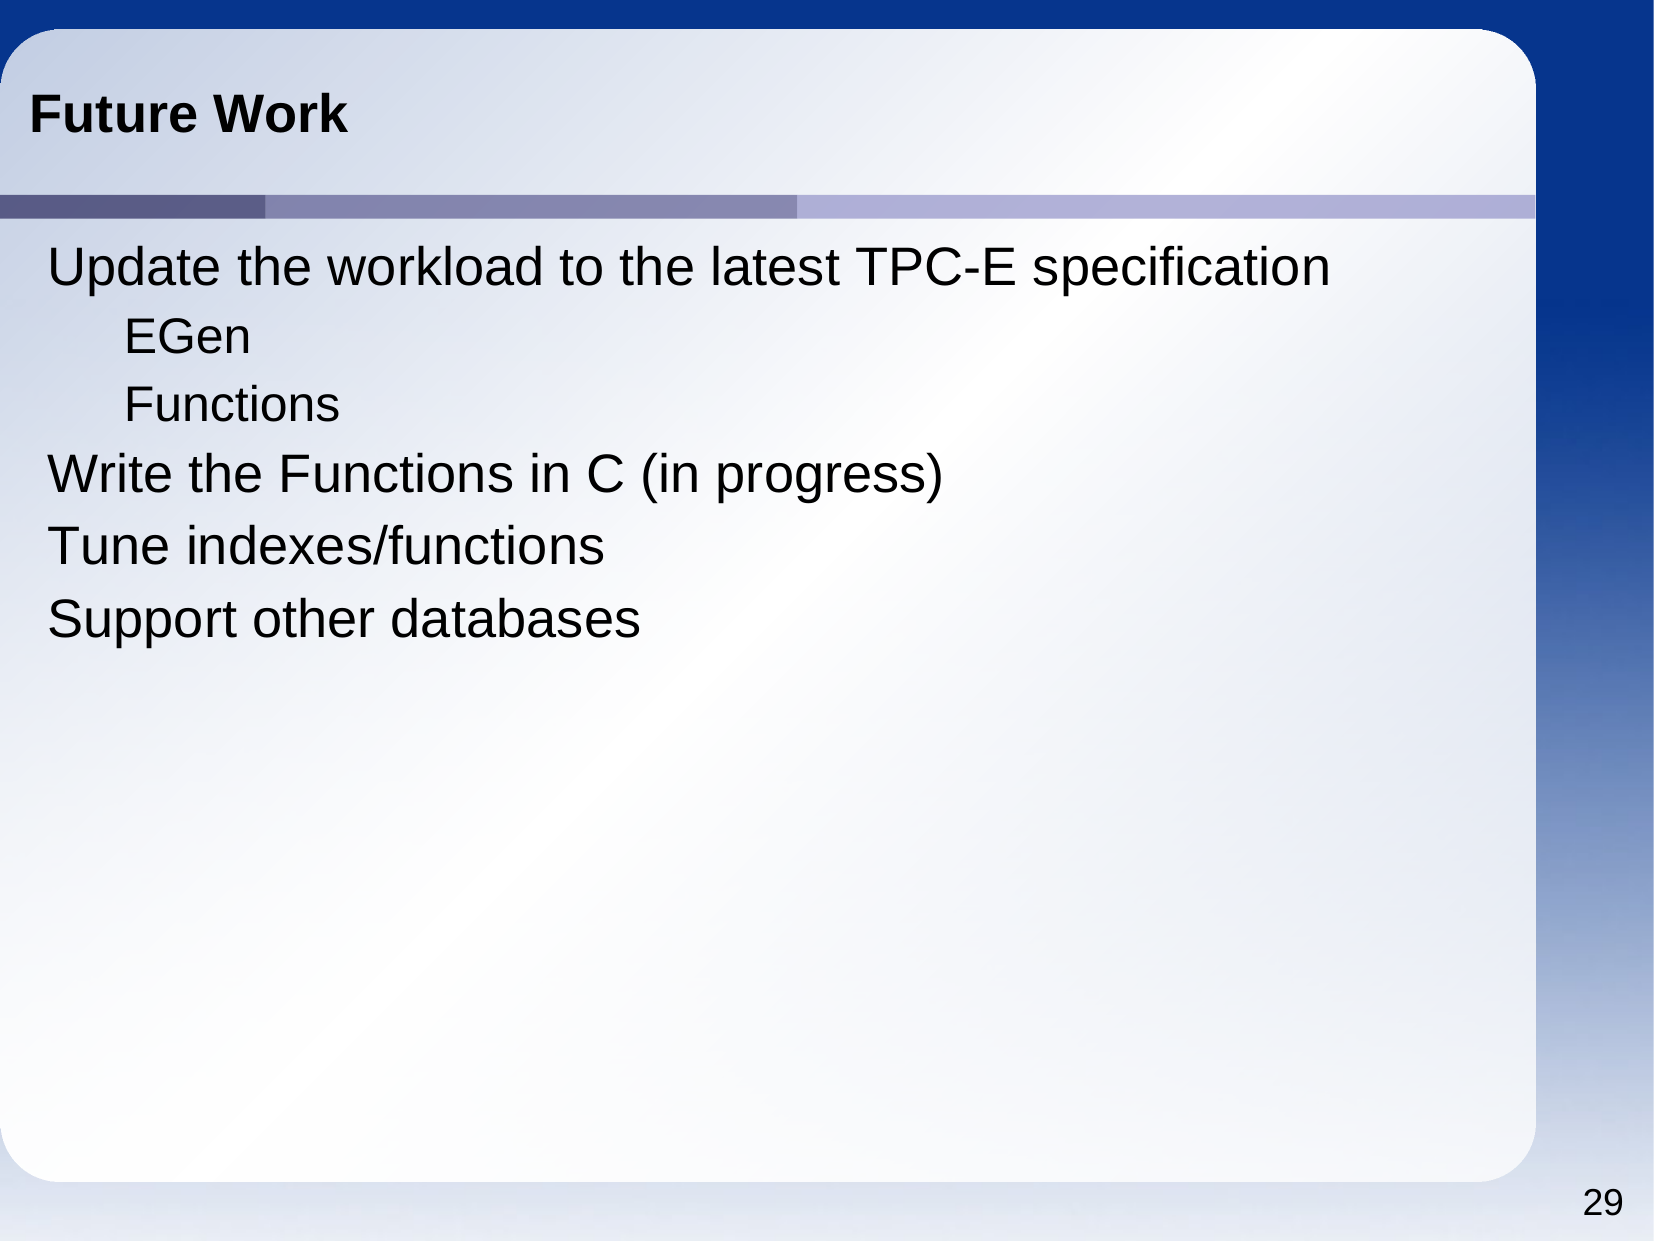

# Future Work
Update the workload to the latest TPC-E specification
EGen
Functions
Write the Functions in C (in progress)
Tune indexes/functions
Support other databases
29